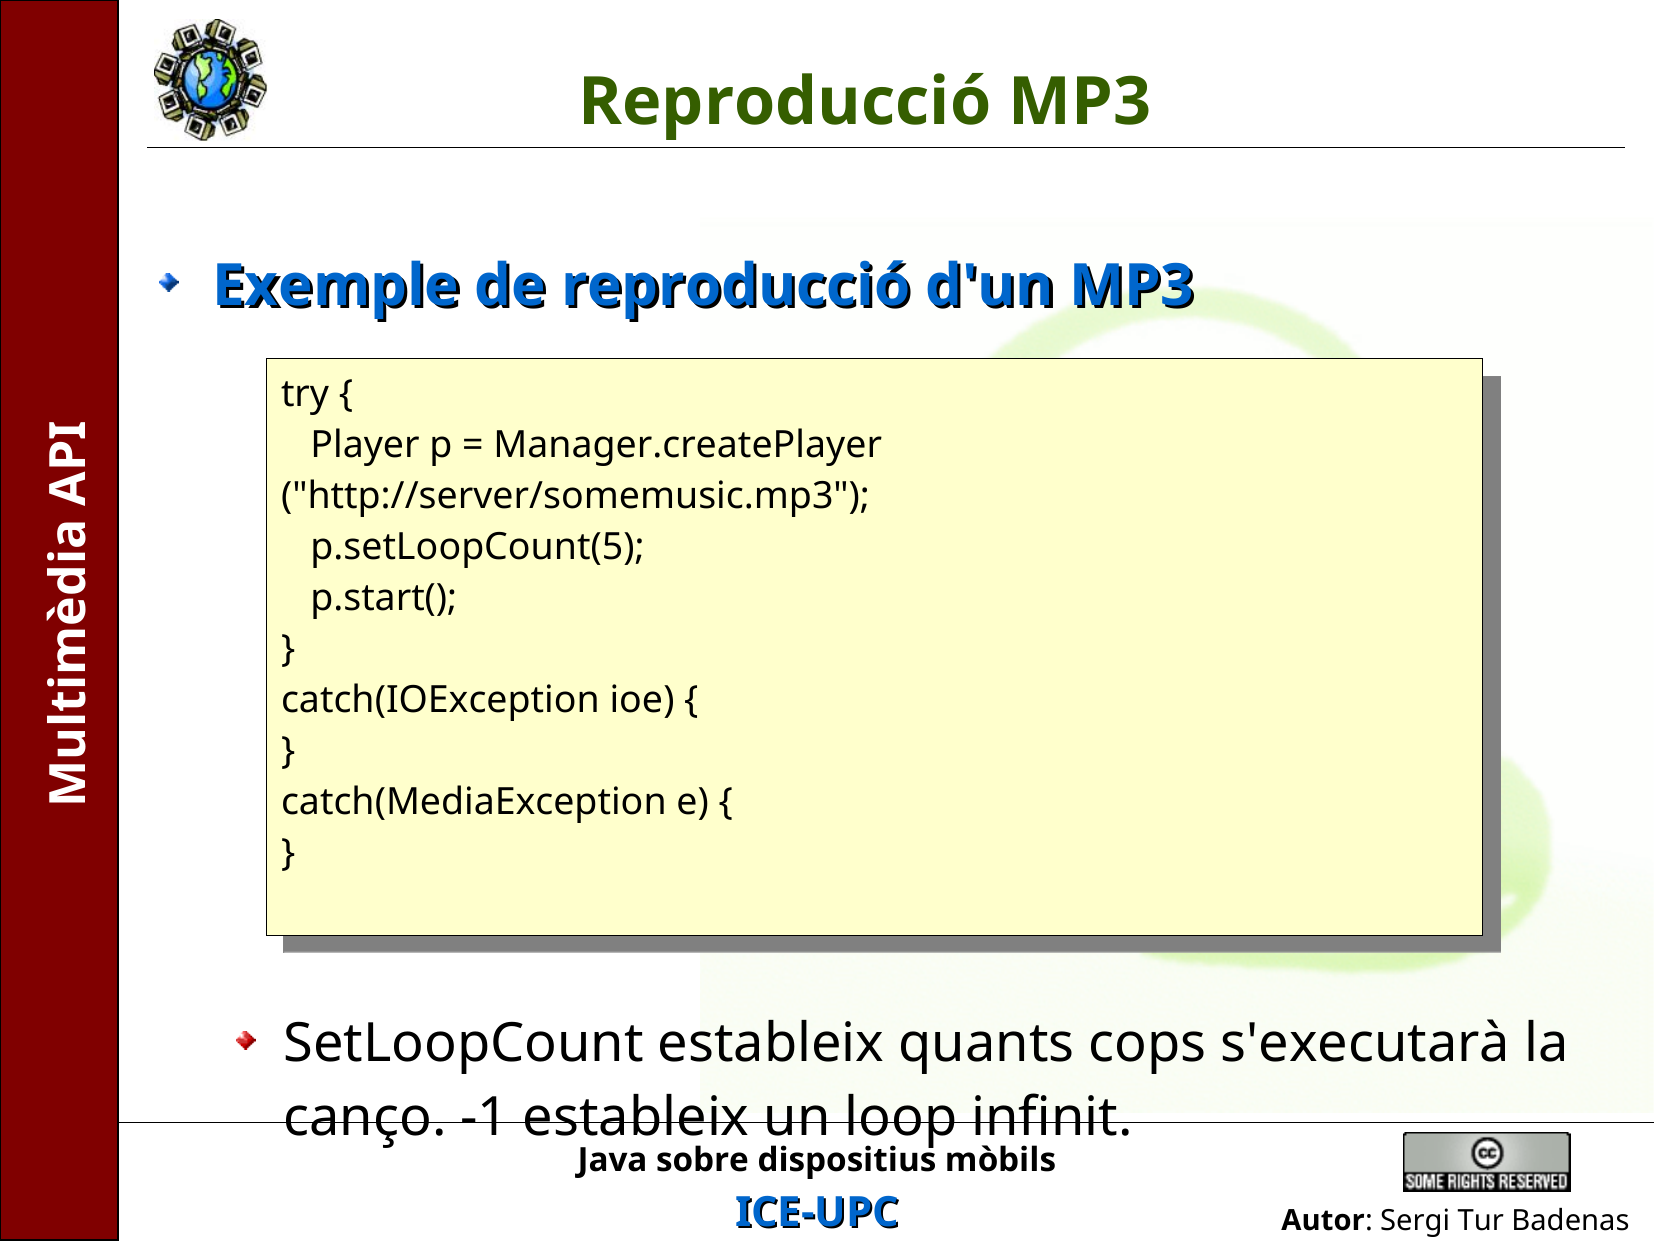

# Reproducció MP3
Exemple de reproducció d'un MP3
SetLoopCount estableix quants cops s'executarà la canço. -1 estableix un loop infinit.
try {
 Player p = Manager.createPlayer ("http://server/somemusic.mp3");
 p.setLoopCount(5);
 p.start();
}
catch(IOException ioe) {
}
catch(MediaException e) {
}